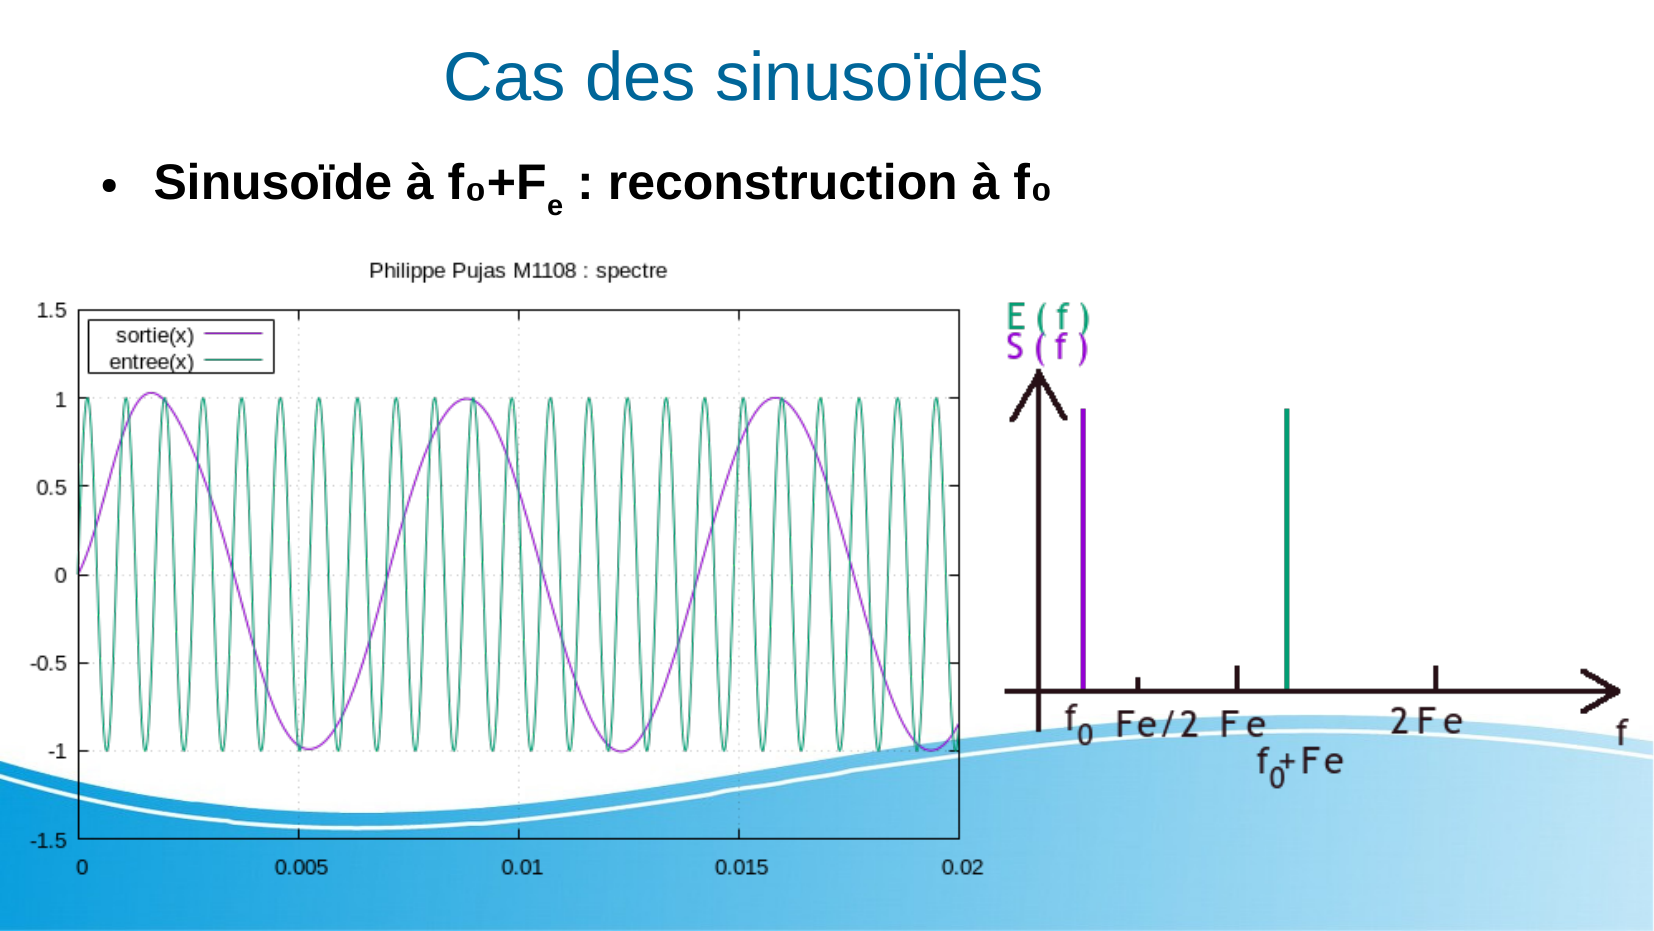

# Cas des sinusoïdes
Sinusoïde à f₀+Fe : reconstruction à f₀